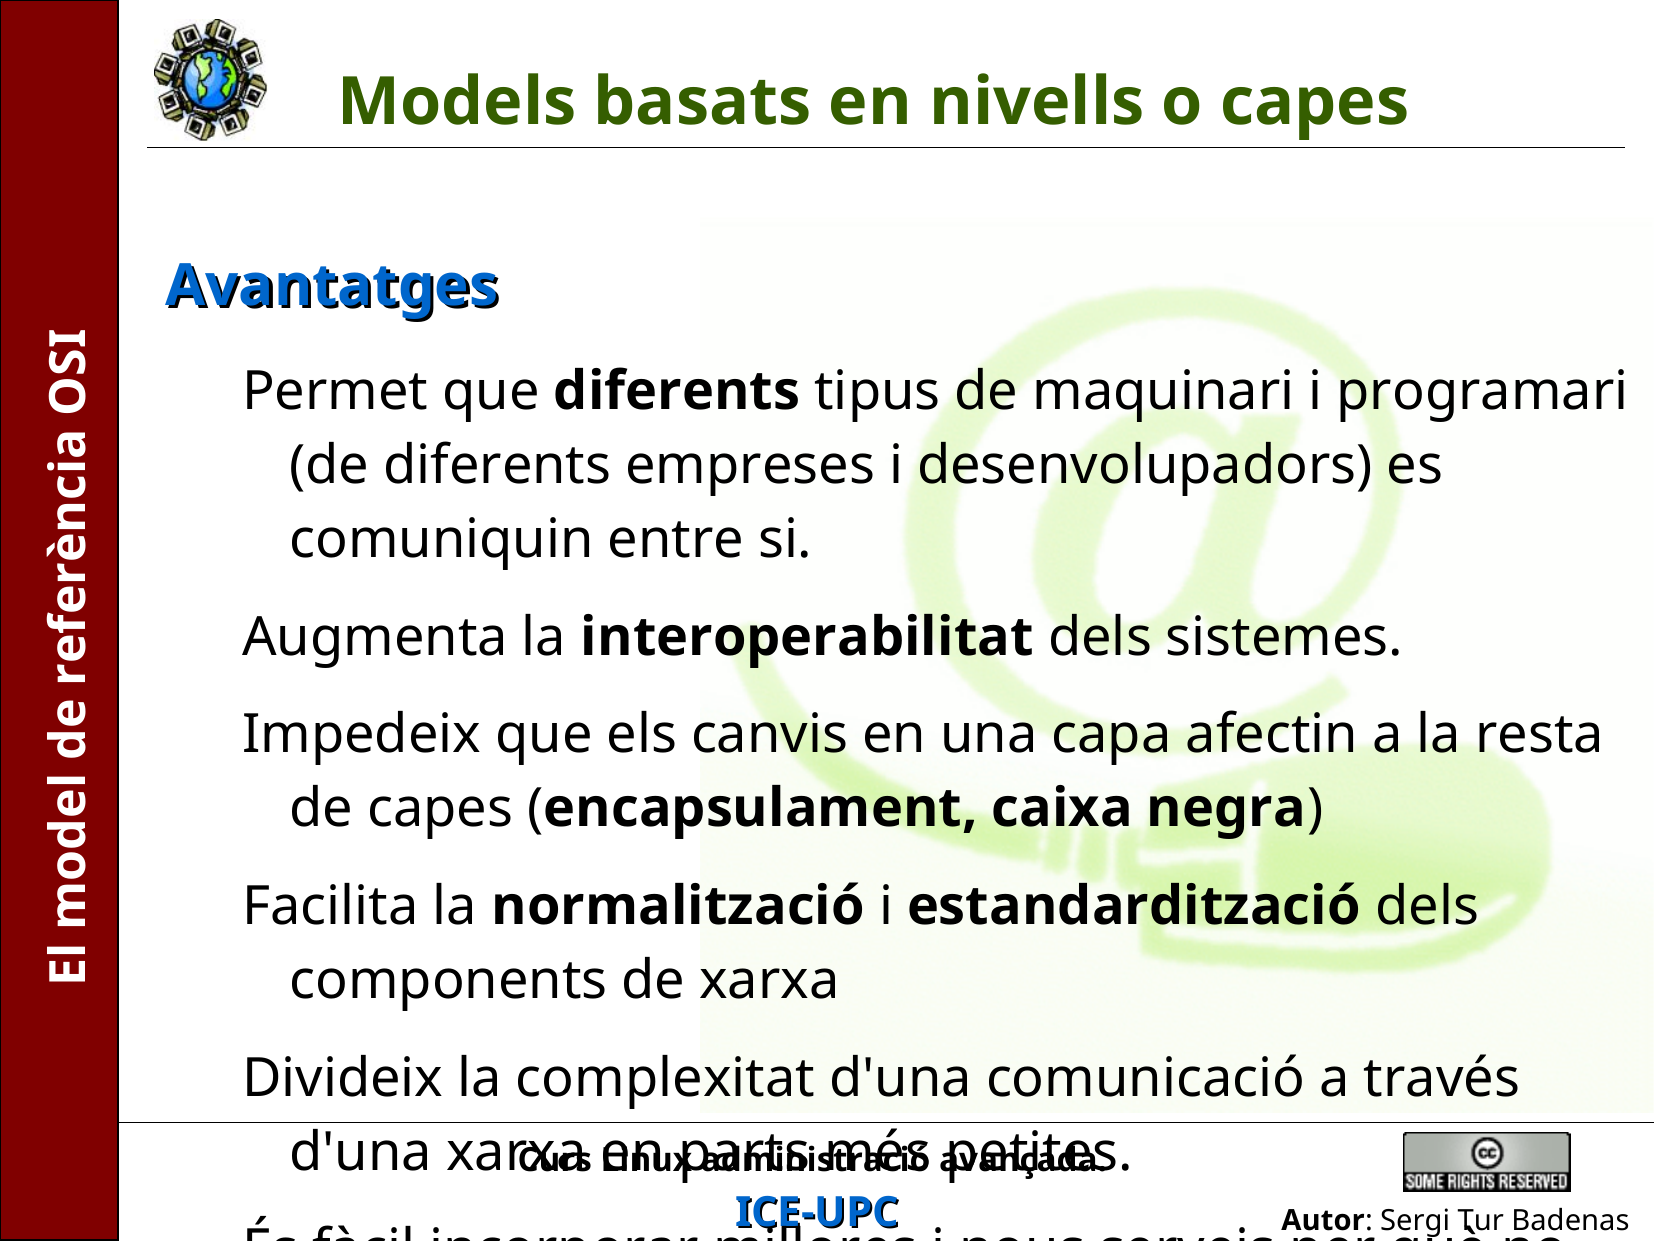

# Models basats en nivells o capes
Avantatges
Permet que diferents tipus de maquinari i programari (de diferents empreses i desenvolupadors) es comuniquin entre si.
Augmenta la interoperabilitat dels sistemes.
Impedeix que els canvis en una capa afectin a la resta de capes (encapsulament, caixa negra)
Facilita la normalització i estandardització dels components de xarxa
Divideix la complexitat d'una comunicació a través d'una xarxa en parts més petites.
És fàcil incorporar millores i nous serveis per què no afecten a totes les capes.